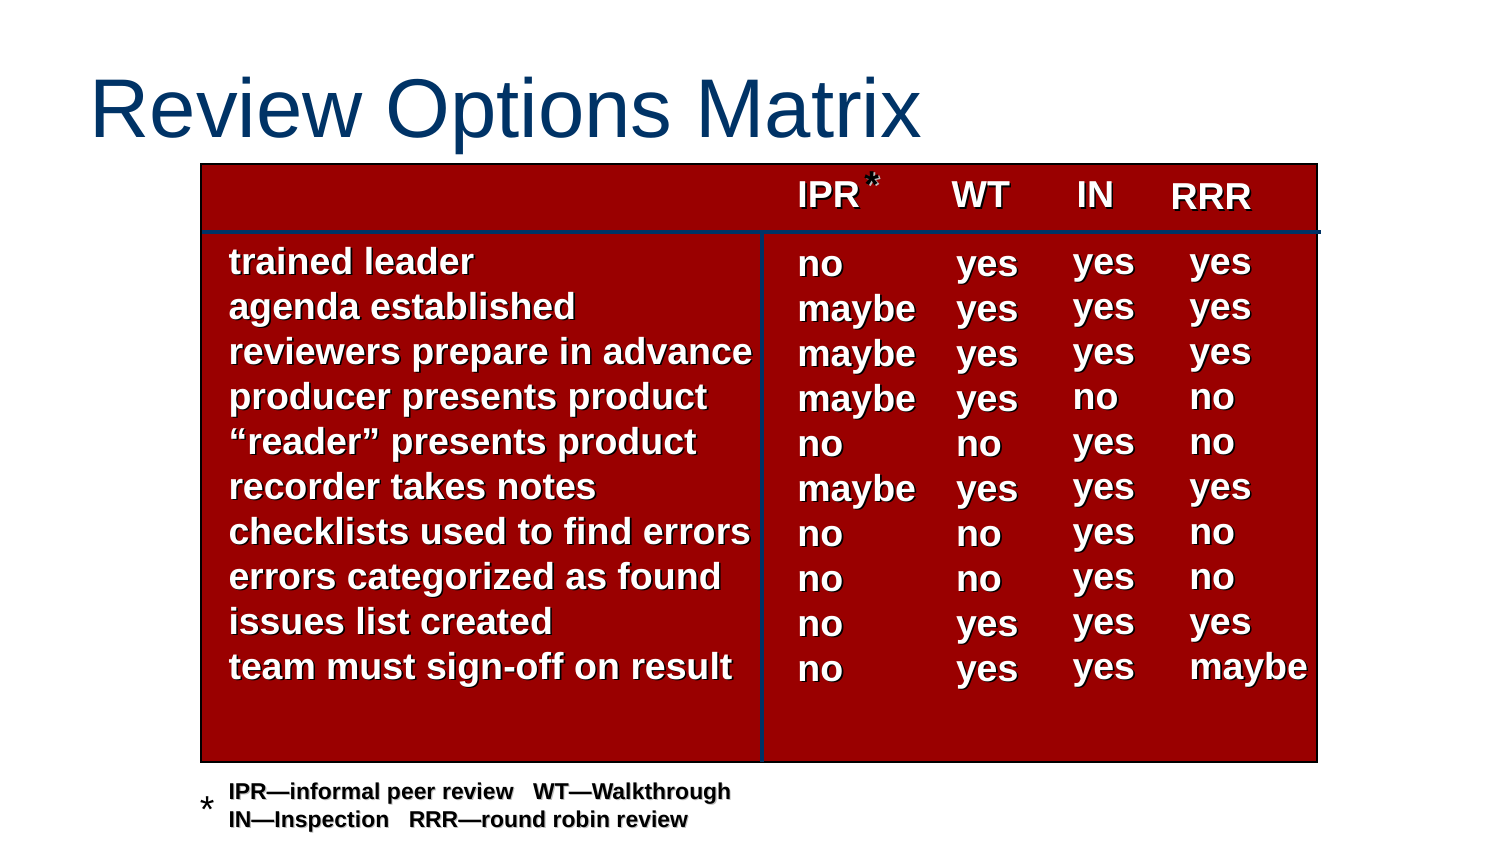

# Review Options Matrix
*
IPR
WT
IN
RRR
trained leader
agenda established
reviewers prepare in advance
producer presents product
“reader” presents product
recorder takes notes
checklists used to find errors
errors categorized as found
issues list created
team must sign-off on result
IPR—informal peer review WT—Walkthrough
IN—Inspection RRR—round robin review
yes
yes
yes
no
yes
yes
yes
yes
yes
yes
yes
yes
yes
no
no
yes
no
no
yes
maybe
no
maybe
maybe
maybe
no
maybe
no
no
no
no
yes
yes
yes
yes
no
yes
no
no
yes
yes
*